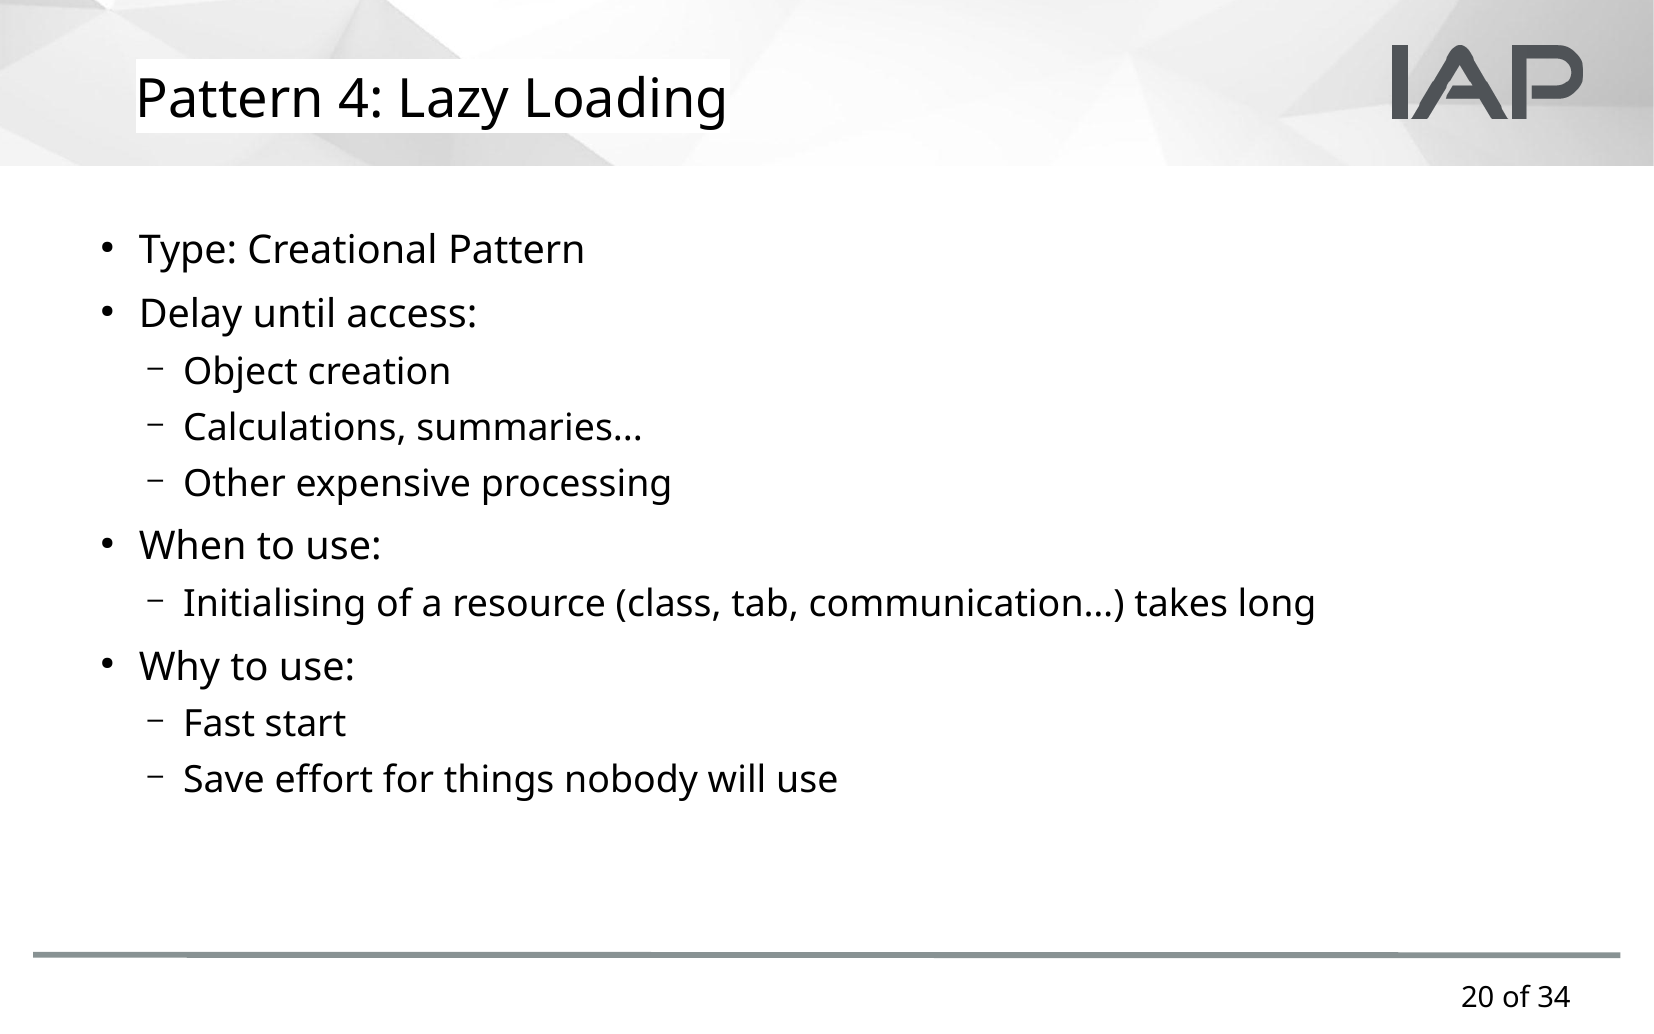

# Pattern 4: Lazy Loading
Type: Creational Pattern
Delay until access:
Object creation
Calculations, summaries...
Other expensive processing
When to use:
Initialising of a resource (class, tab, communication…) takes long
Why to use:
Fast start
Save effort for things nobody will use
20